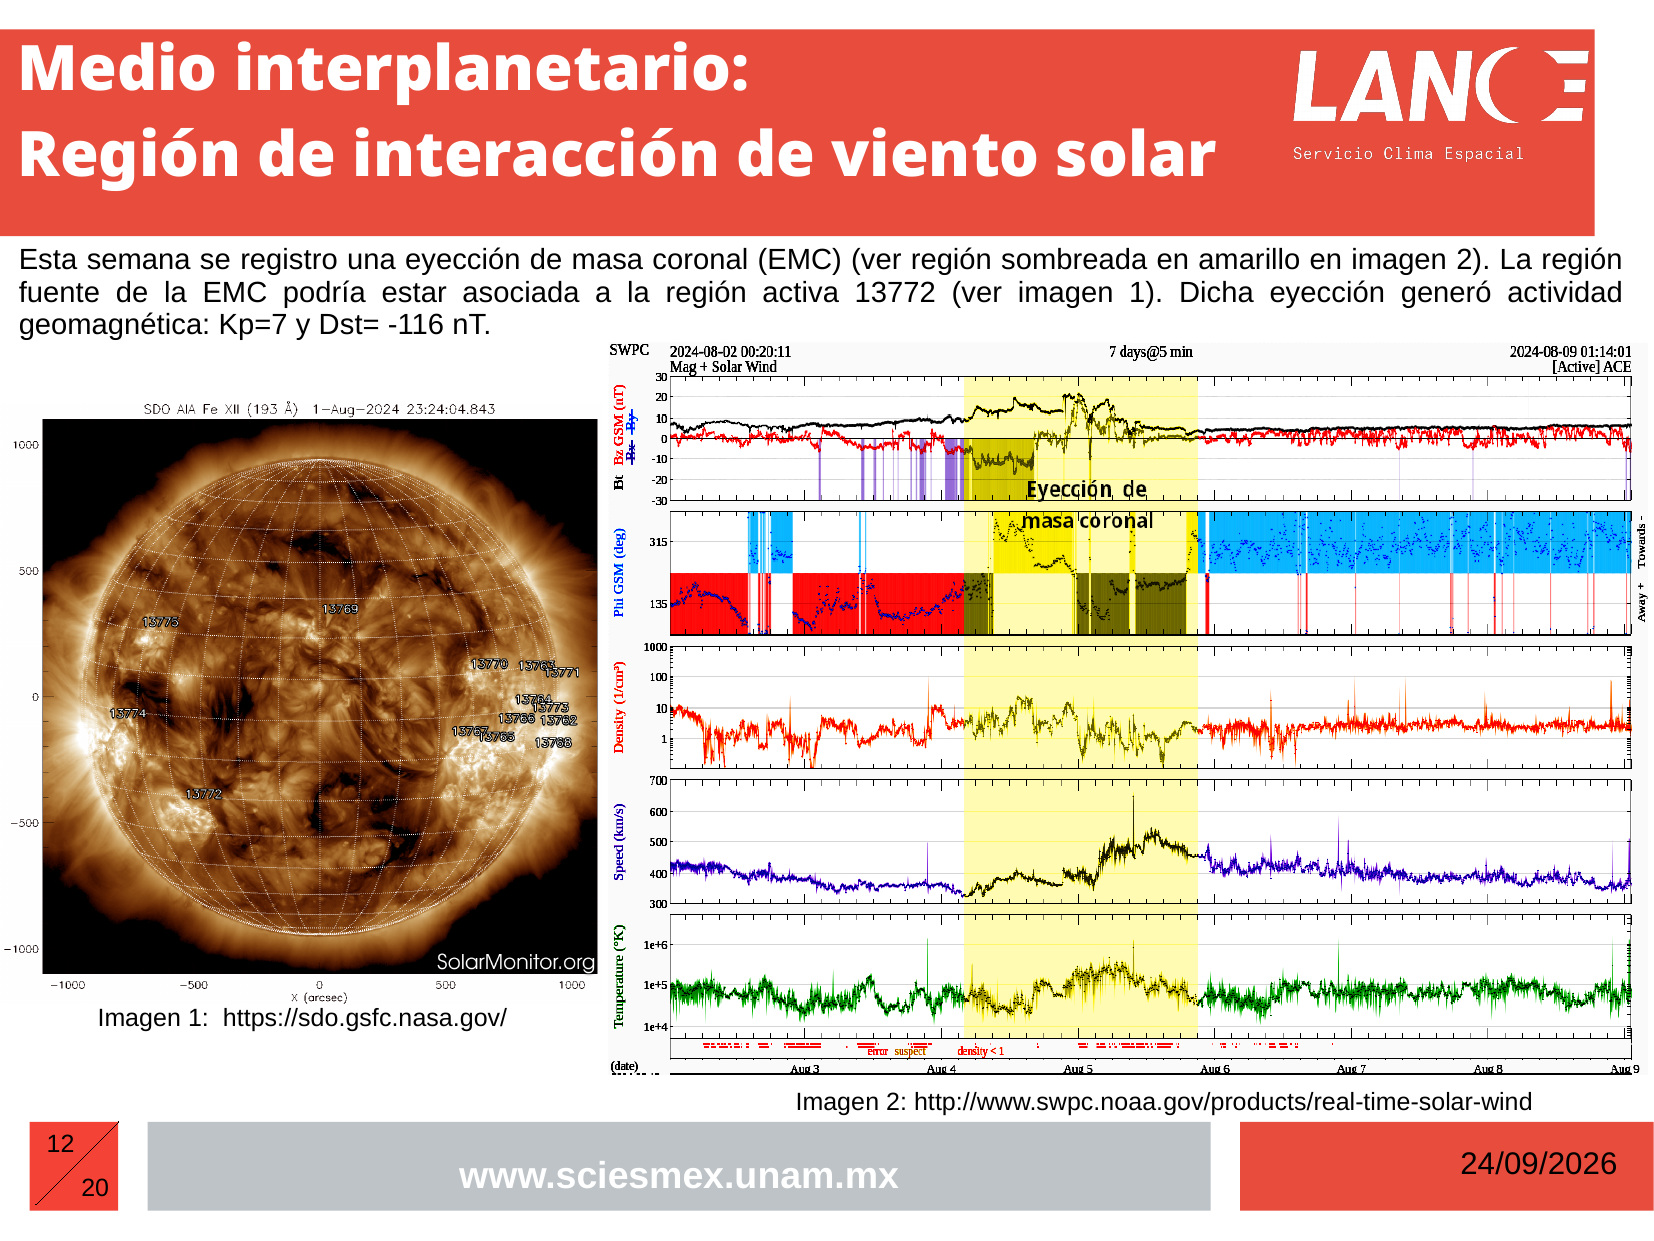

# Medio interplanetario: Región de interacción de viento solar
Esta semana se registro una eyección de masa coronal (EMC) (ver región sombreada en amarillo en imagen 2). La región fuente de la EMC podría estar asociada a la región activa 13772 (ver imagen 1). Dicha eyección generó actividad geomagnética: Kp=7 y Dst= -116 nT.
Imagen 1: https://sdo.gsfc.nasa.gov/
Imagen 2: http://www.swpc.noaa.gov/products/real-time-solar-wind
www.sciesmex.unam.mx
20